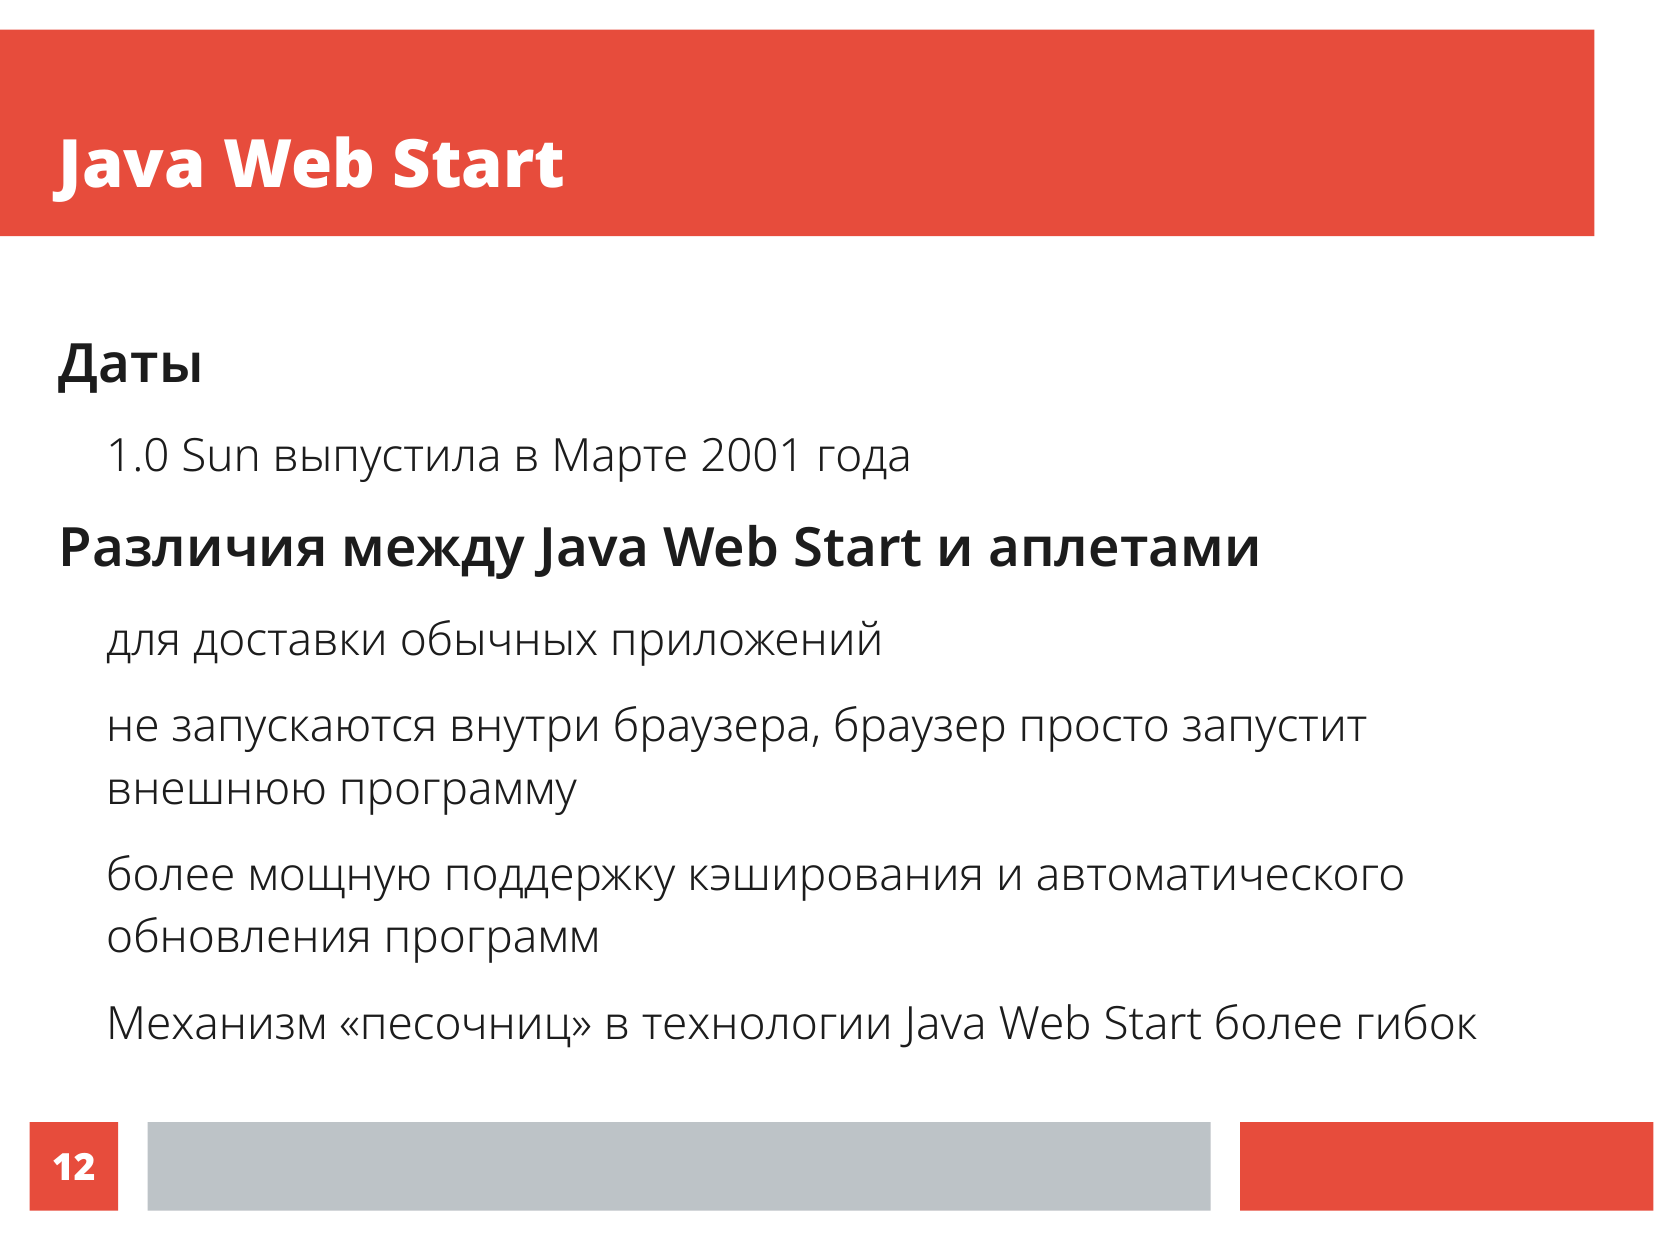

# Java Web Start
Даты
1.0 Sun выпустила в Марте 2001 года
Различия между Java Web Start и аплетами
для доставки обычных приложений
не запускаются внутри браузера, браузер просто запустит внешнюю программу
более мощную поддержку кэширования и автоматического обновления программ
Механизм «песочниц» в технологии Java Web Start более гибок
12